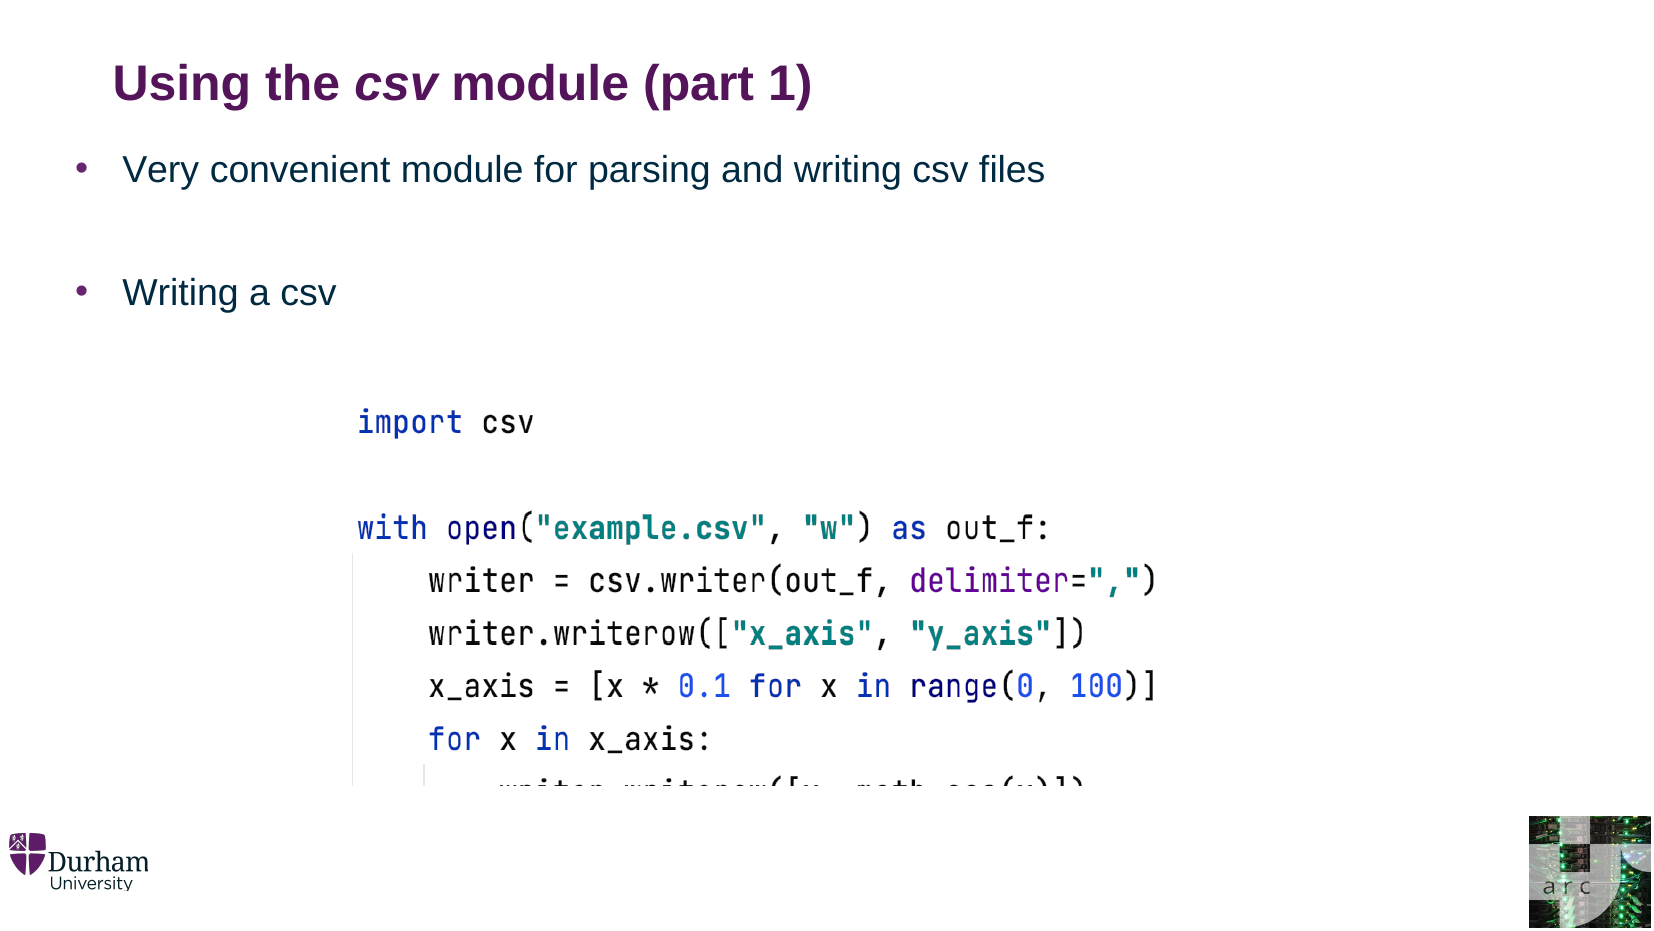

Using the csv module (part 1)
Very convenient module for parsing and writing csv files
Writing a csv